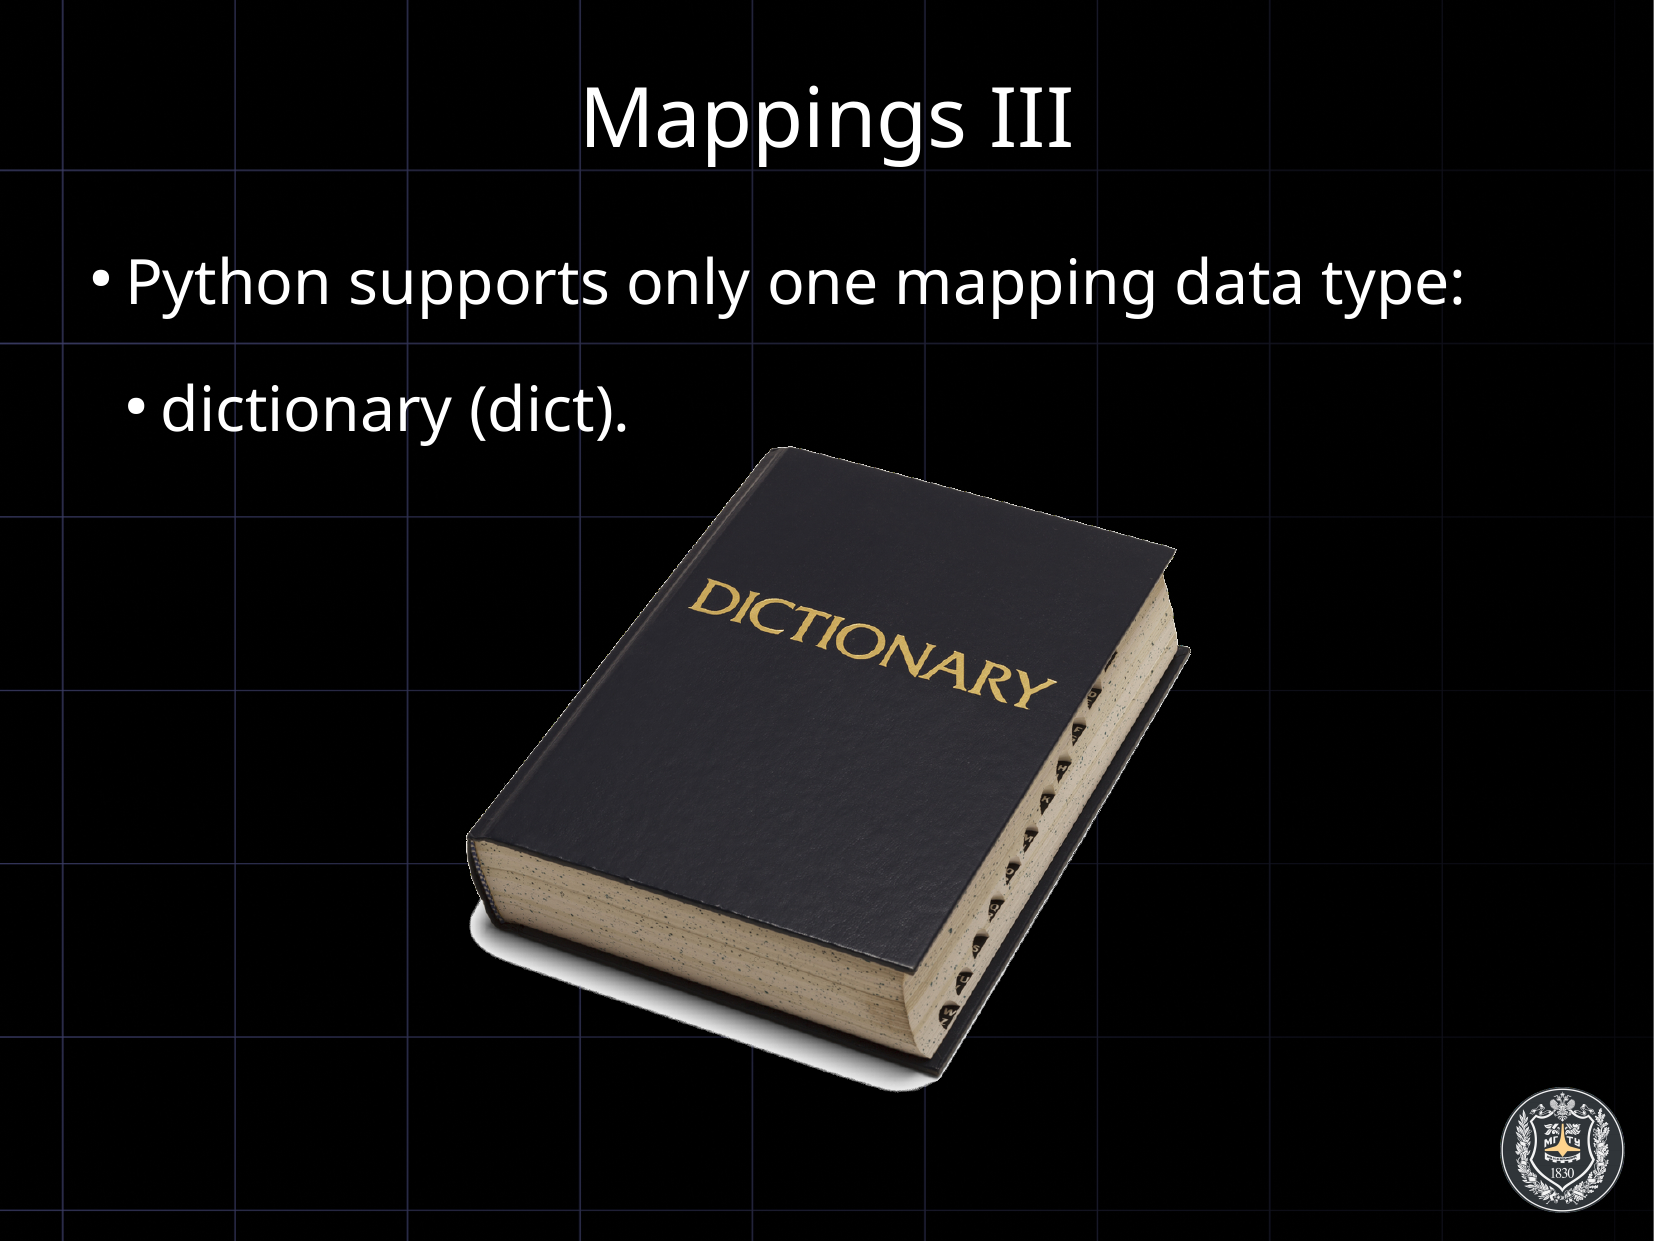

# Mappings III
Python supports only one mapping data type:
dictionary (dict).